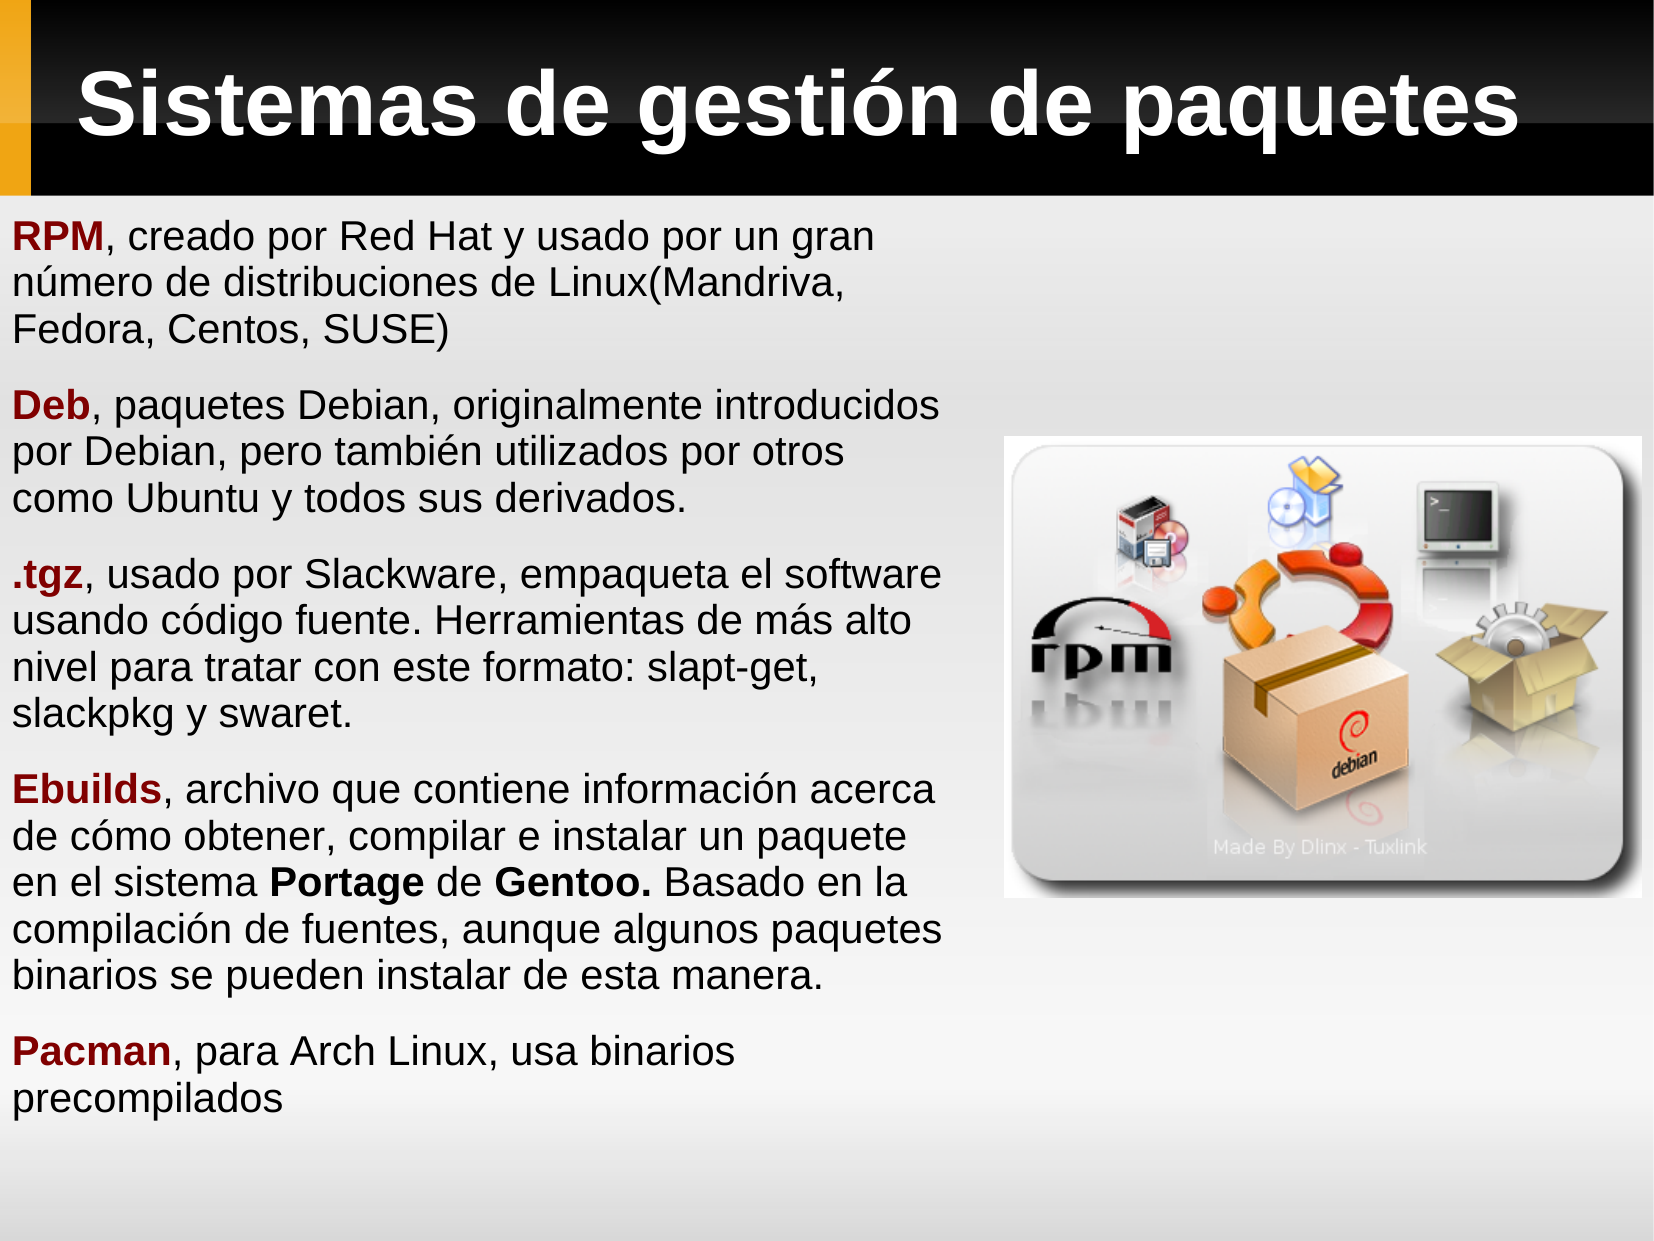

# Sistemas de gestión de paquetes
RPM, creado por Red Hat y usado por un gran número de distribuciones de Linux(Mandriva, Fedora, Centos, SUSE)
Deb, paquetes Debian, originalmente introducidos por Debian, pero también utilizados por otros como Ubuntu y todos sus derivados.
.tgz, usado por Slackware, empaqueta el software usando código fuente. Herramientas de más alto nivel para tratar con este formato: slapt-get, slackpkg y swaret.
Ebuilds, archivo que contiene información acerca de cómo obtener, compilar e instalar un paquete en el sistema Portage de Gentoo. Basado en la compilación de fuentes, aunque algunos paquetes binarios se pueden instalar de esta manera.
Pacman, para Arch Linux, usa binarios precompilados